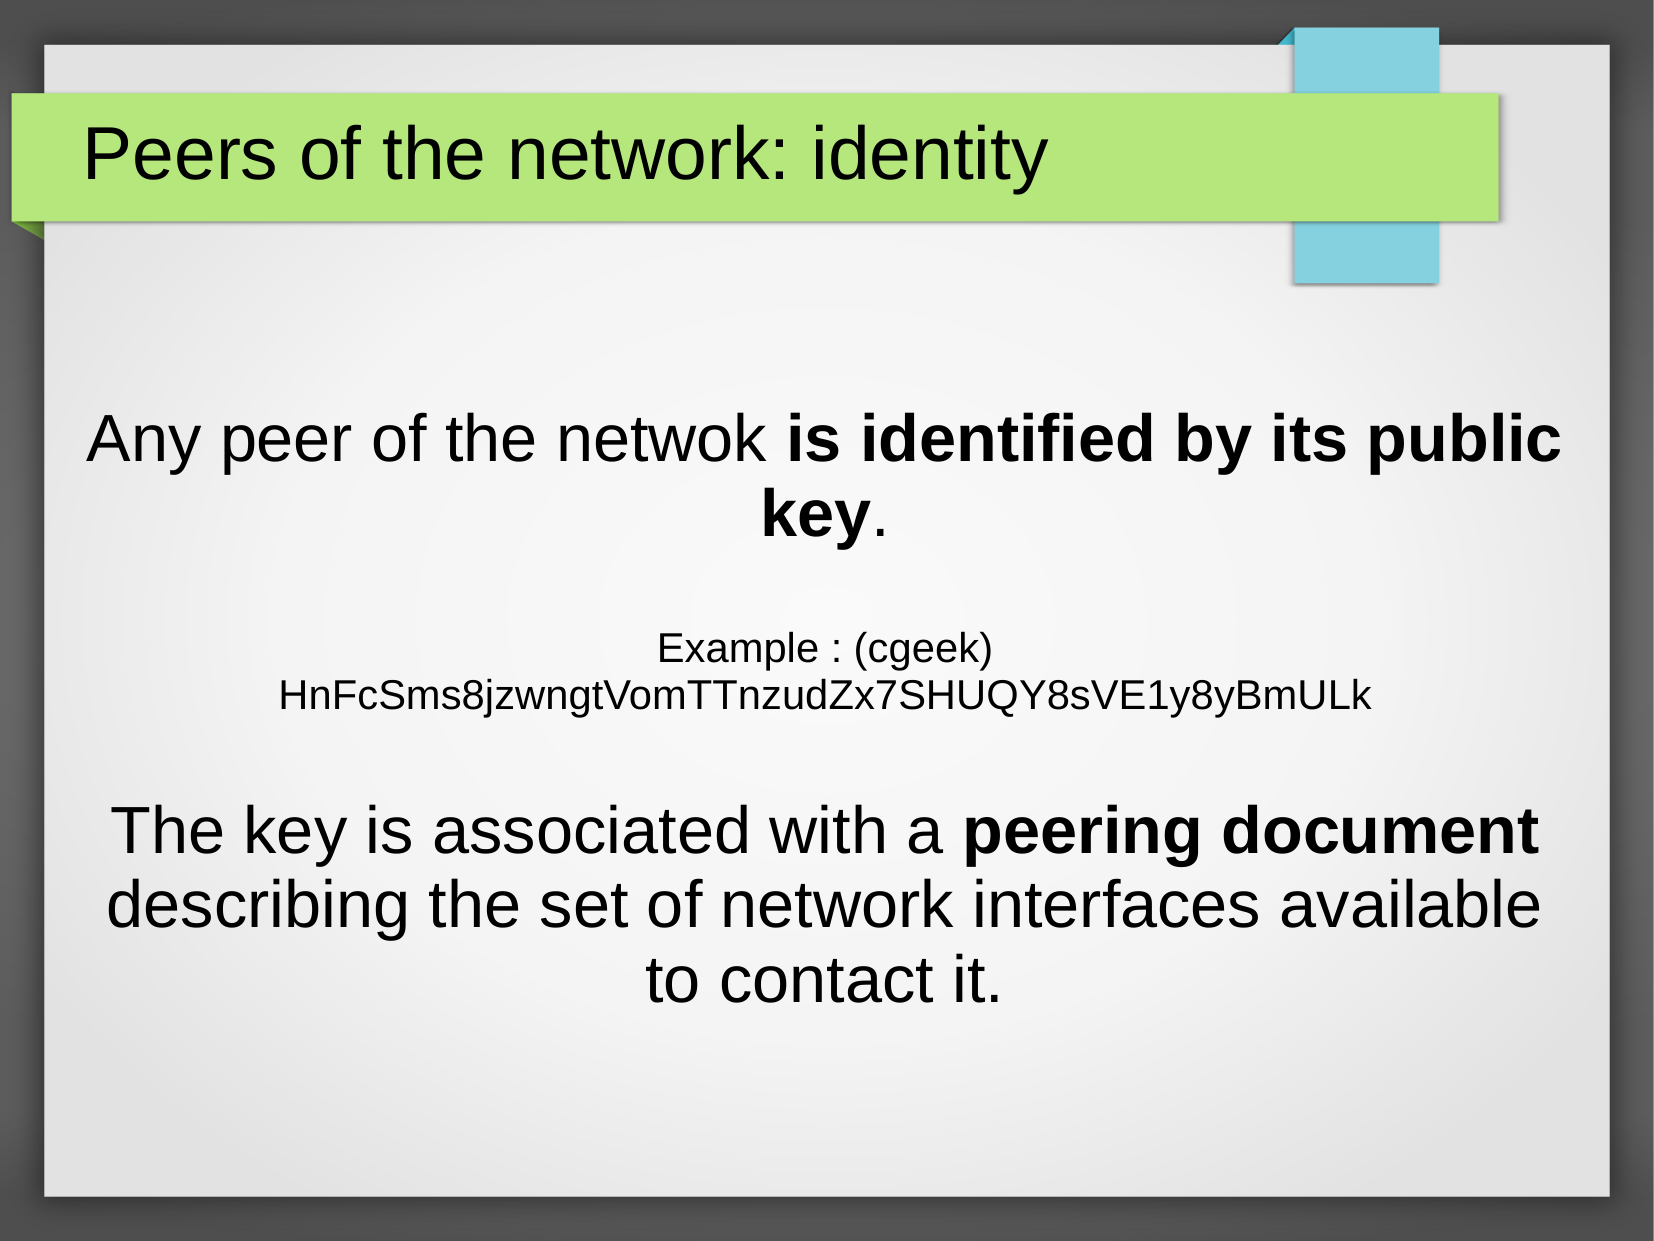

# Peers of the network: identity
Any peer of the netwok is identified by its public key.
Example : (cgeek)
HnFcSms8jzwngtVomTTnzudZx7SHUQY8sVE1y8yBmULk
The key is associated with a peering document describing the set of network interfaces available to contact it.